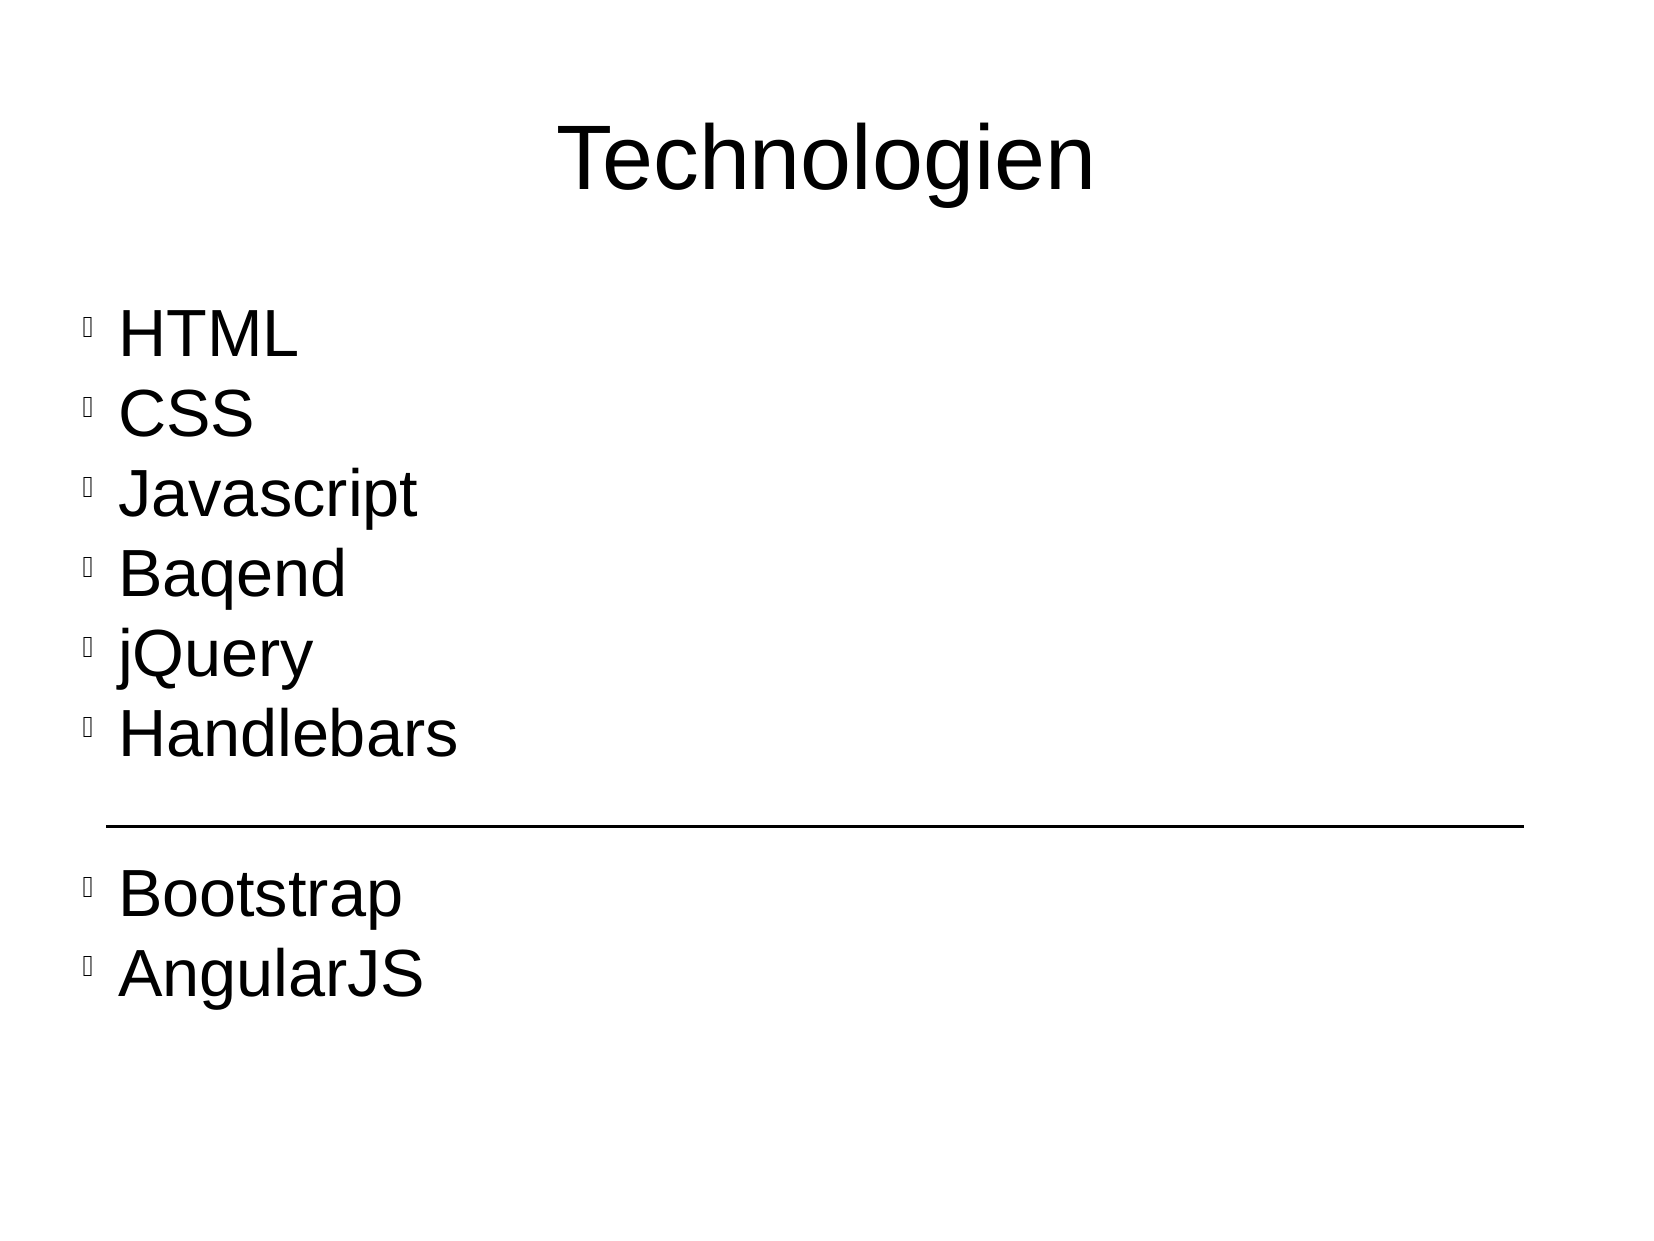

Technologien
HTML
CSS
Javascript
Baqend
jQuery
Handlebars
Bootstrap
AngularJS